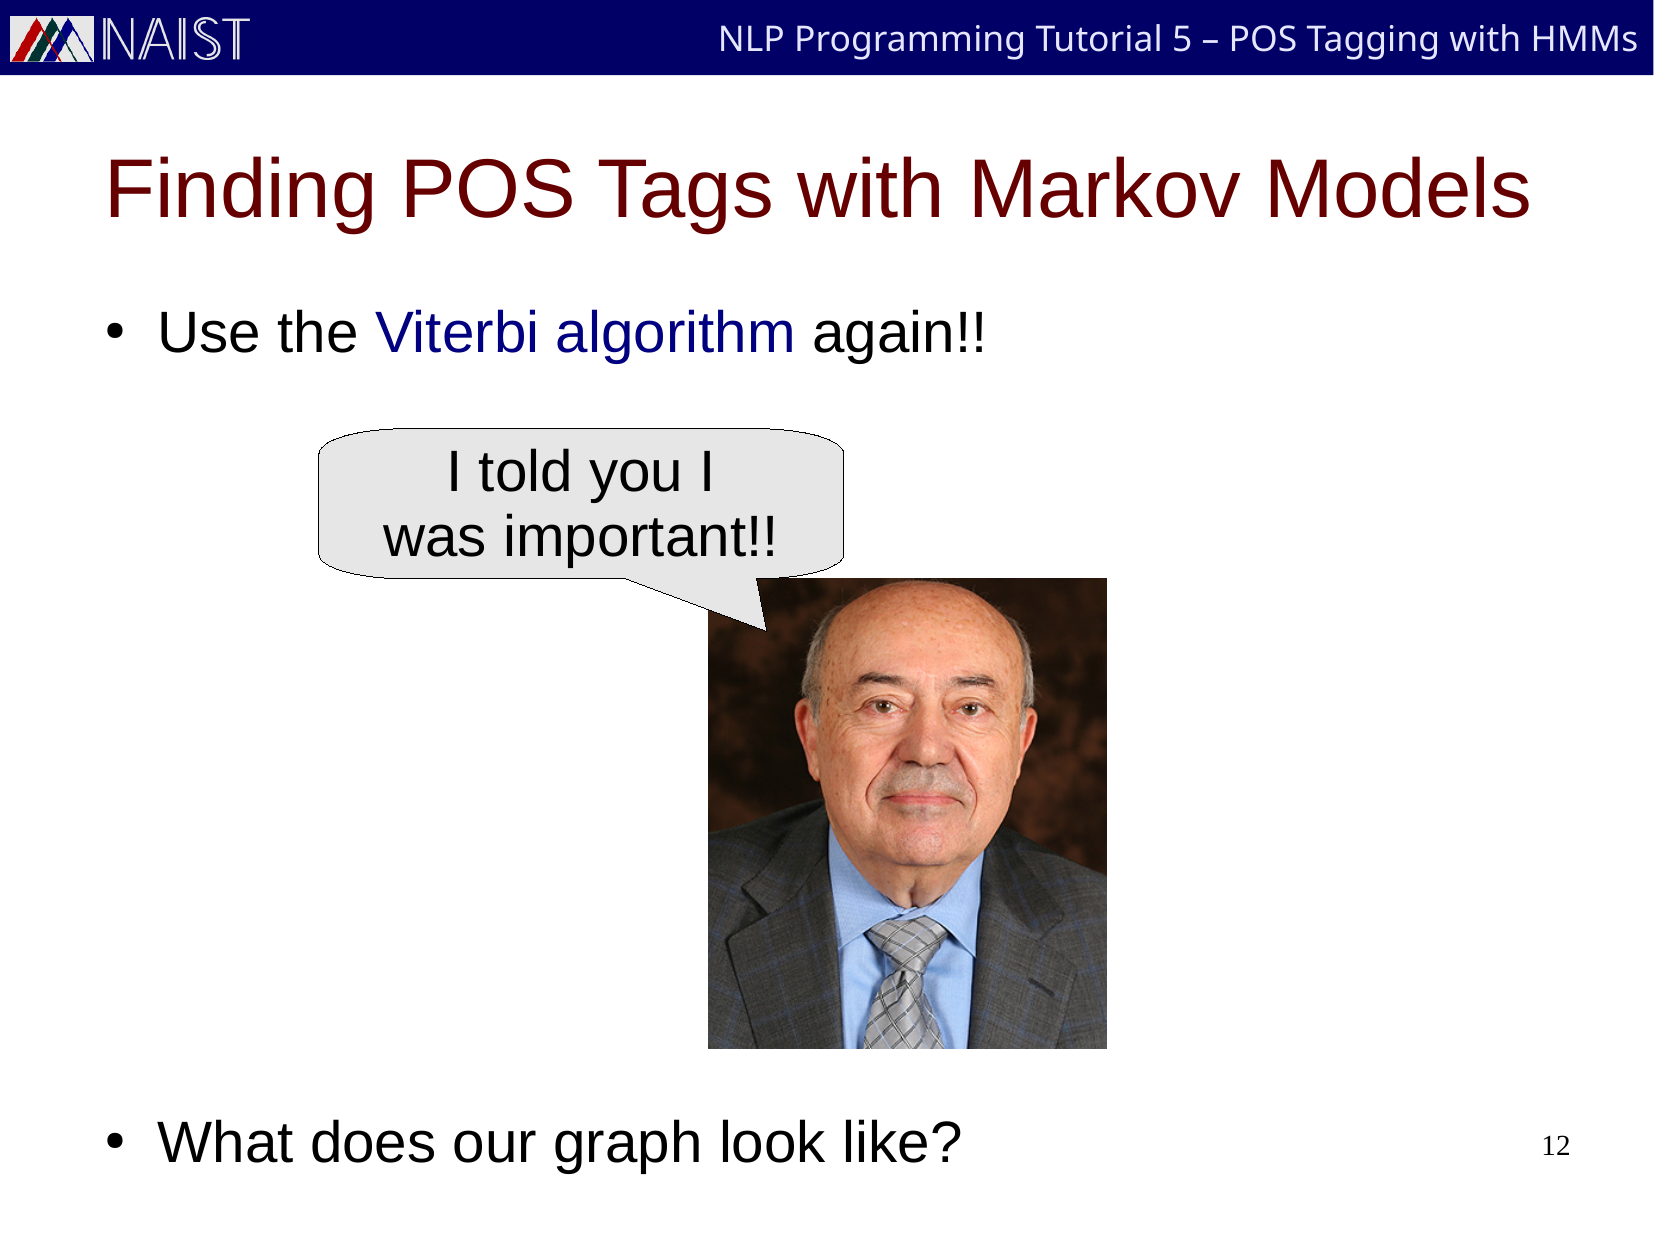

# Finding POS Tags with Markov Models
Use the Viterbi algorithm again!!
What does our graph look like?
I told you I
was important!!
12